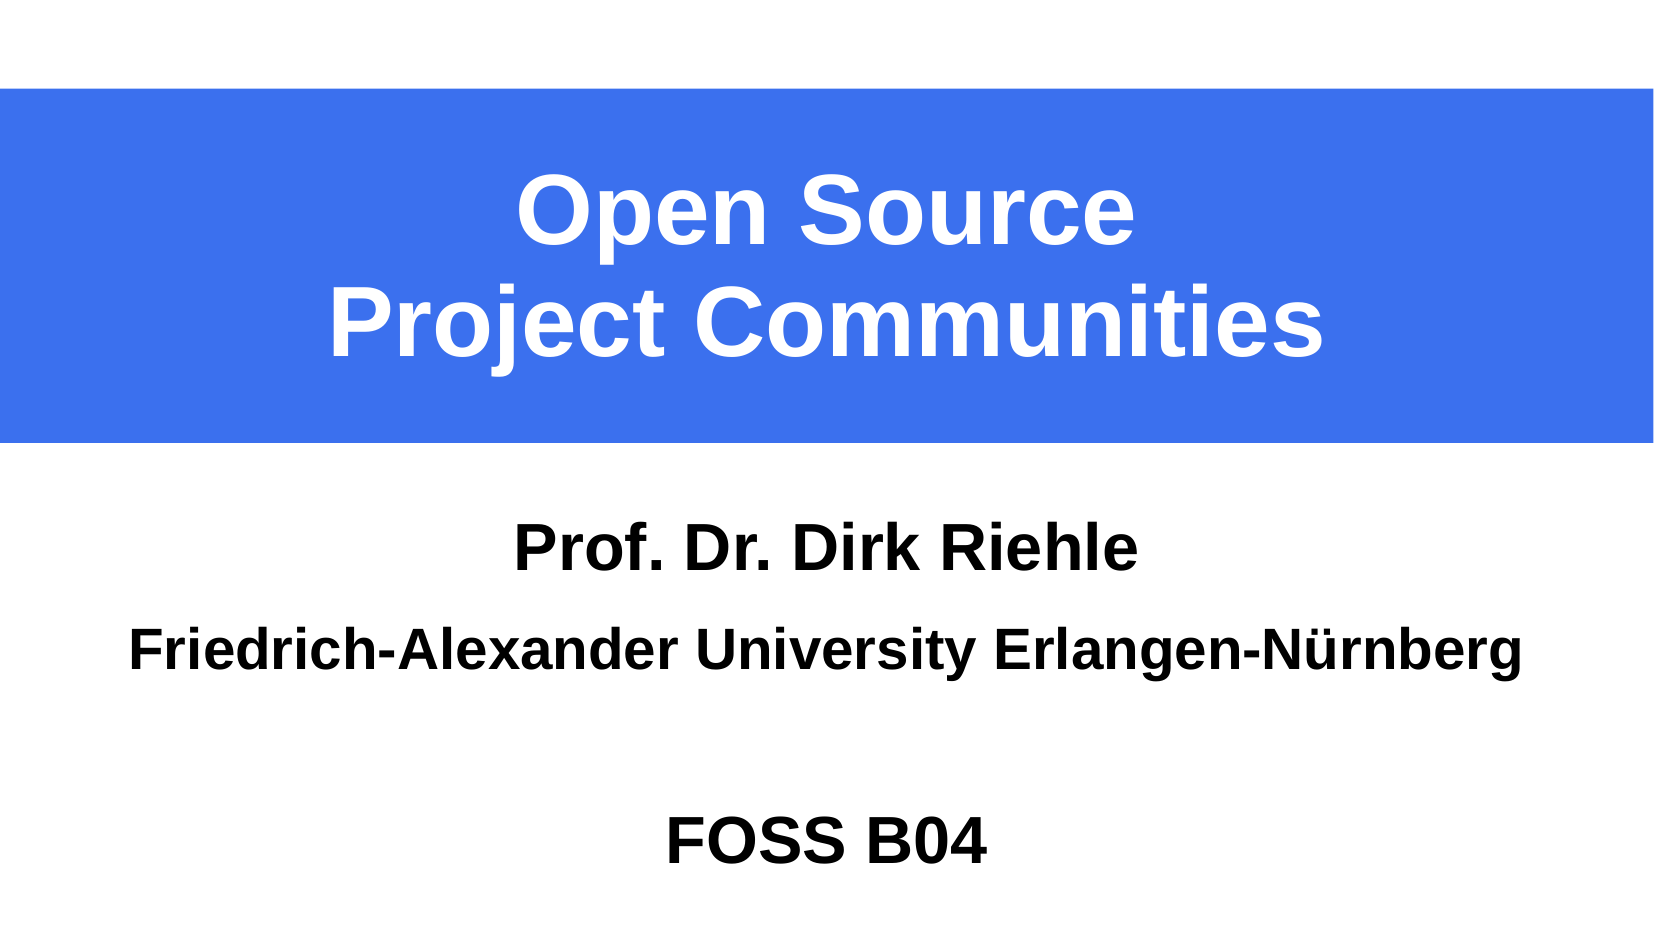

# Open Source Project Communities
Prof. Dr. Dirk Riehle
Friedrich-Alexander University Erlangen-Nürnberg
FOSS B04